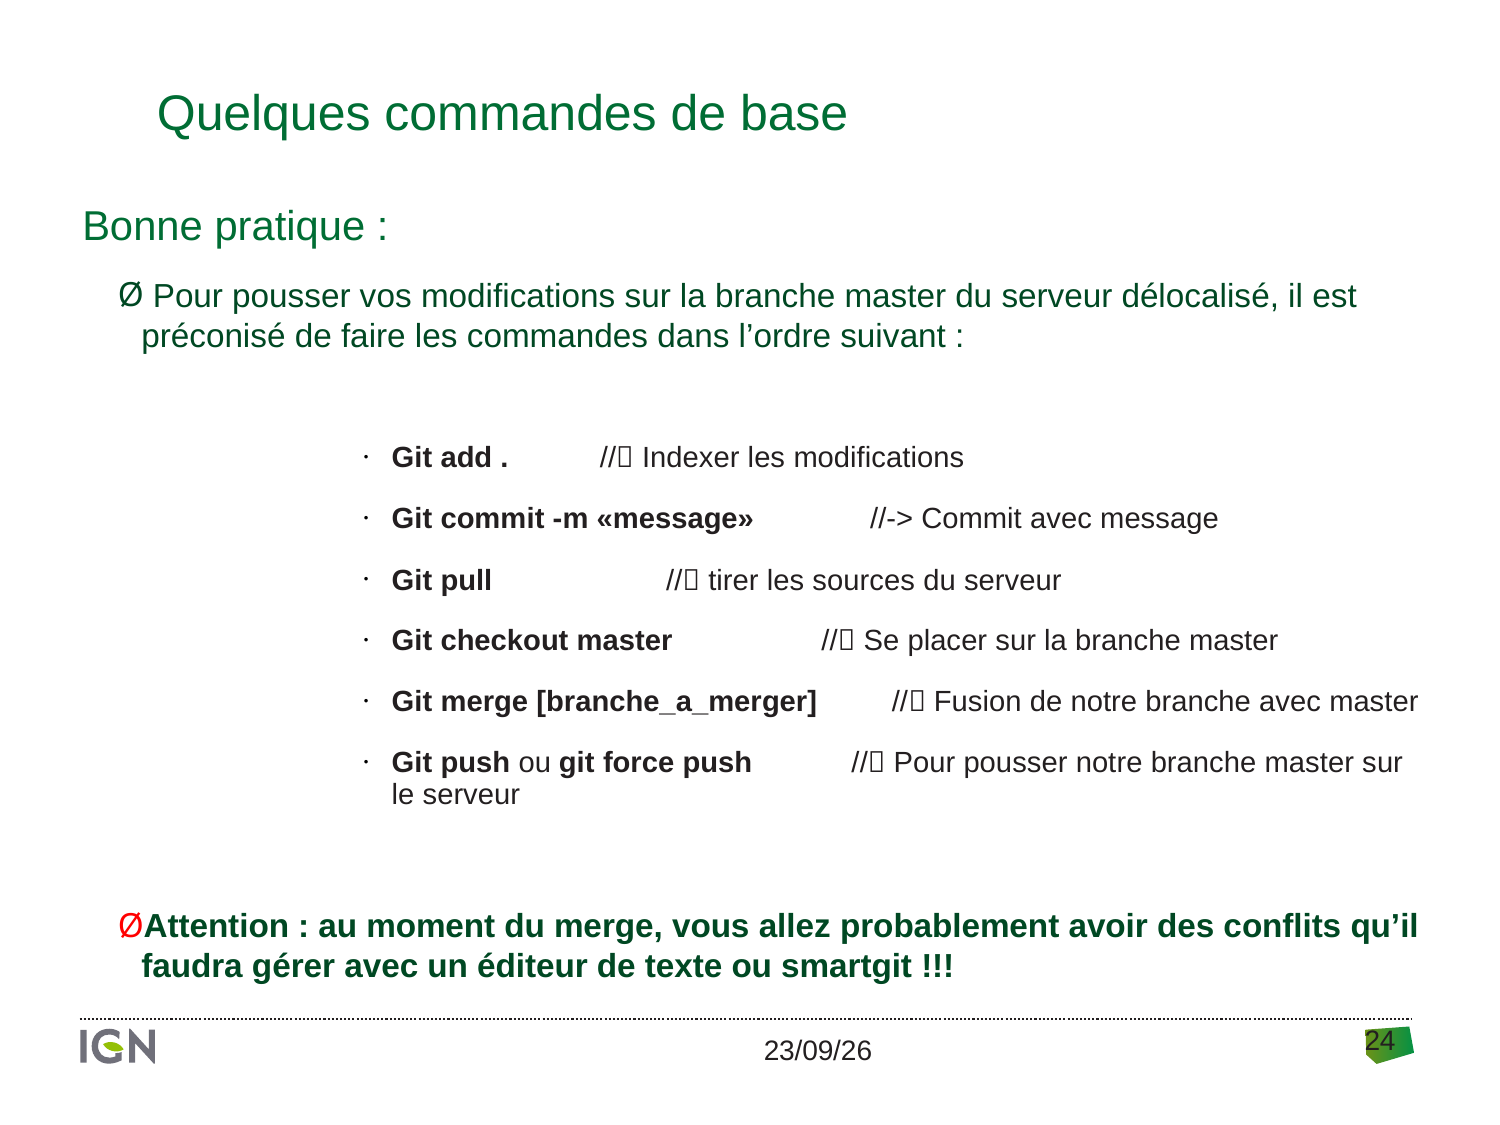

# Quelques commandes de base
Bonne pratique :
 Pour pousser vos modifications sur la branche master du serveur délocalisé, il est préconisé de faire les commandes dans l’ordre suivant :
Git add . // Indexer les modifications
Git commit -m «message» //-> Commit avec message
Git pull // tirer les sources du serveur
Git checkout master // Se placer sur la branche master
Git merge [branche_a_merger] // Fusion de notre branche avec master
Git push ou git force push // Pour pousser notre branche master sur le serveur
Attention : au moment du merge, vous allez probablement avoir des conflits qu’il faudra gérer avec un éditeur de texte ou smartgit !!!